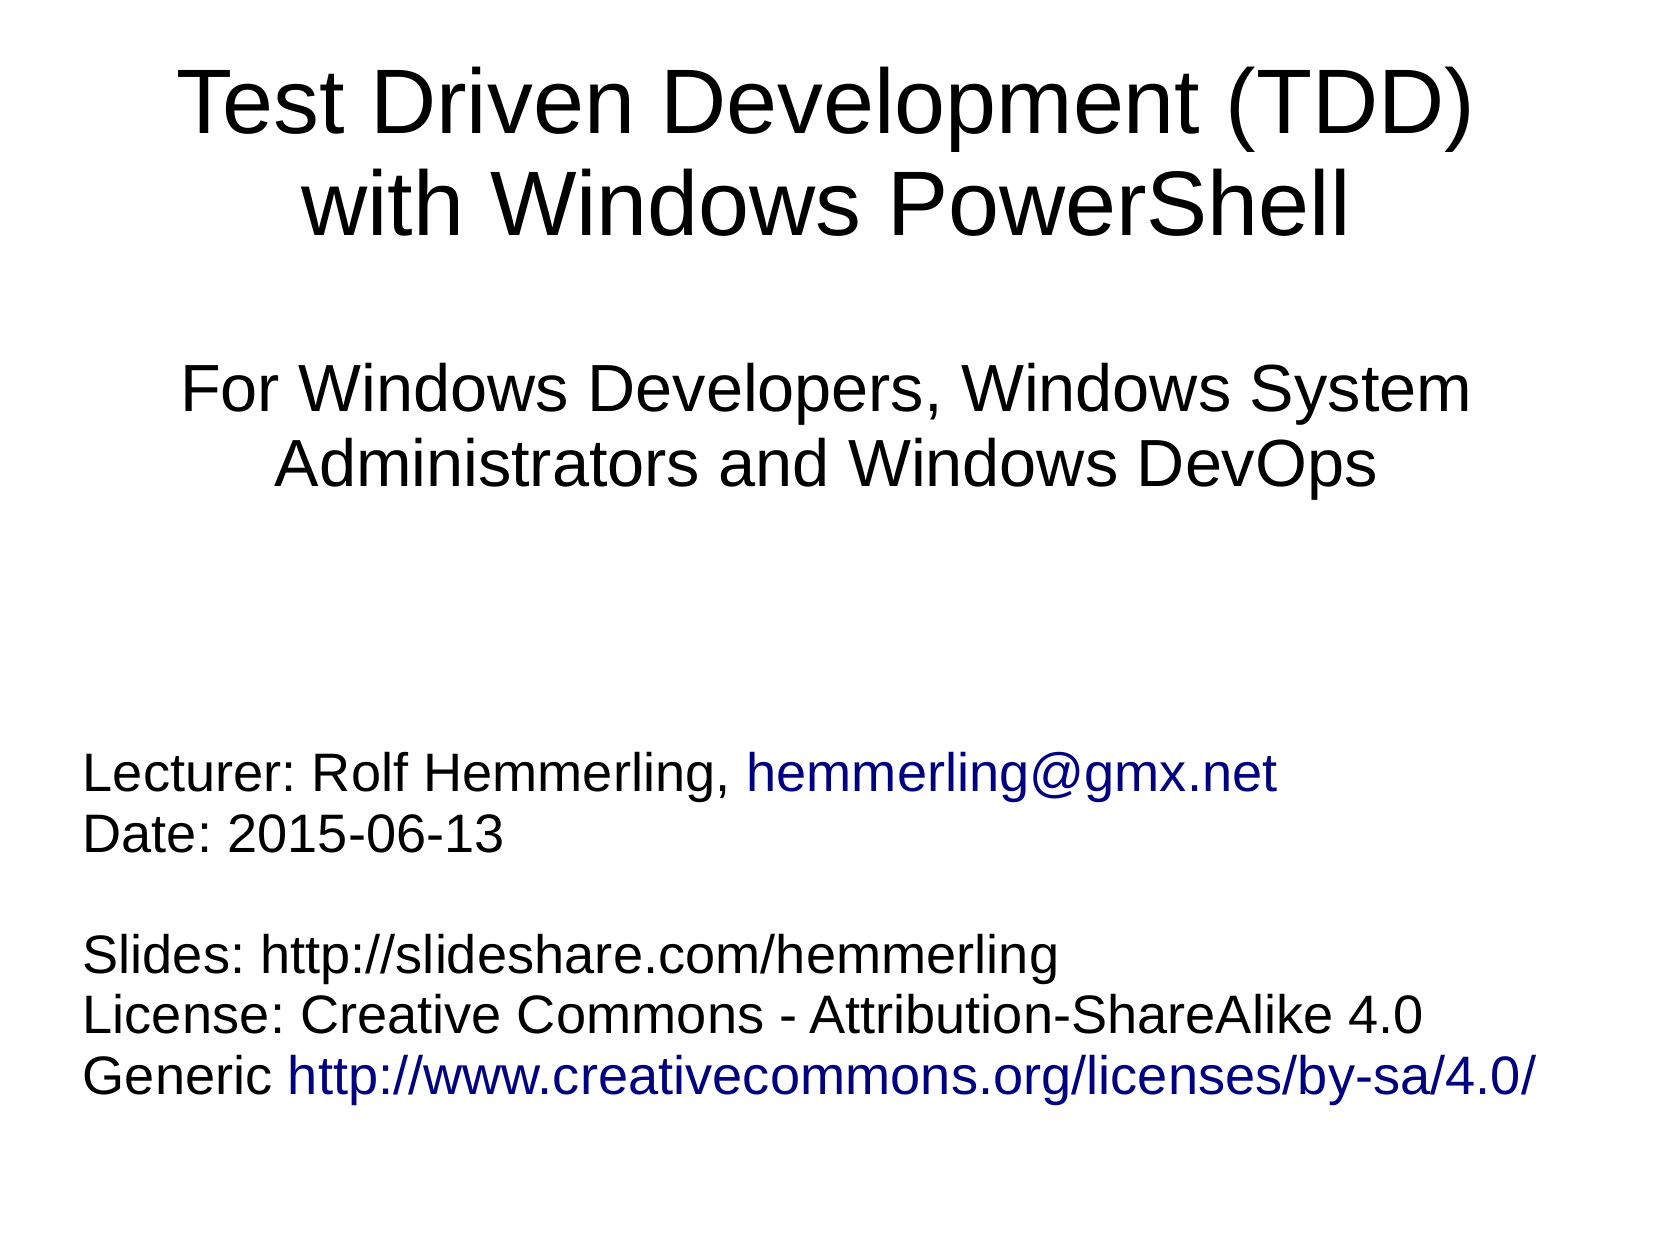

# Test Driven Development (TDD) with Windows PowerShell
For Windows Developers, Windows System Administrators and Windows DevOps
Lecturer: Rolf Hemmerling, hemmerling@gmx.net
Date: 2015-06-13
Slides: http://slideshare.com/hemmerling
License: Creative Commons - Attribution-ShareAlike 4.0 Generic http://www.creativecommons.org/licenses/by-sa/4.0/